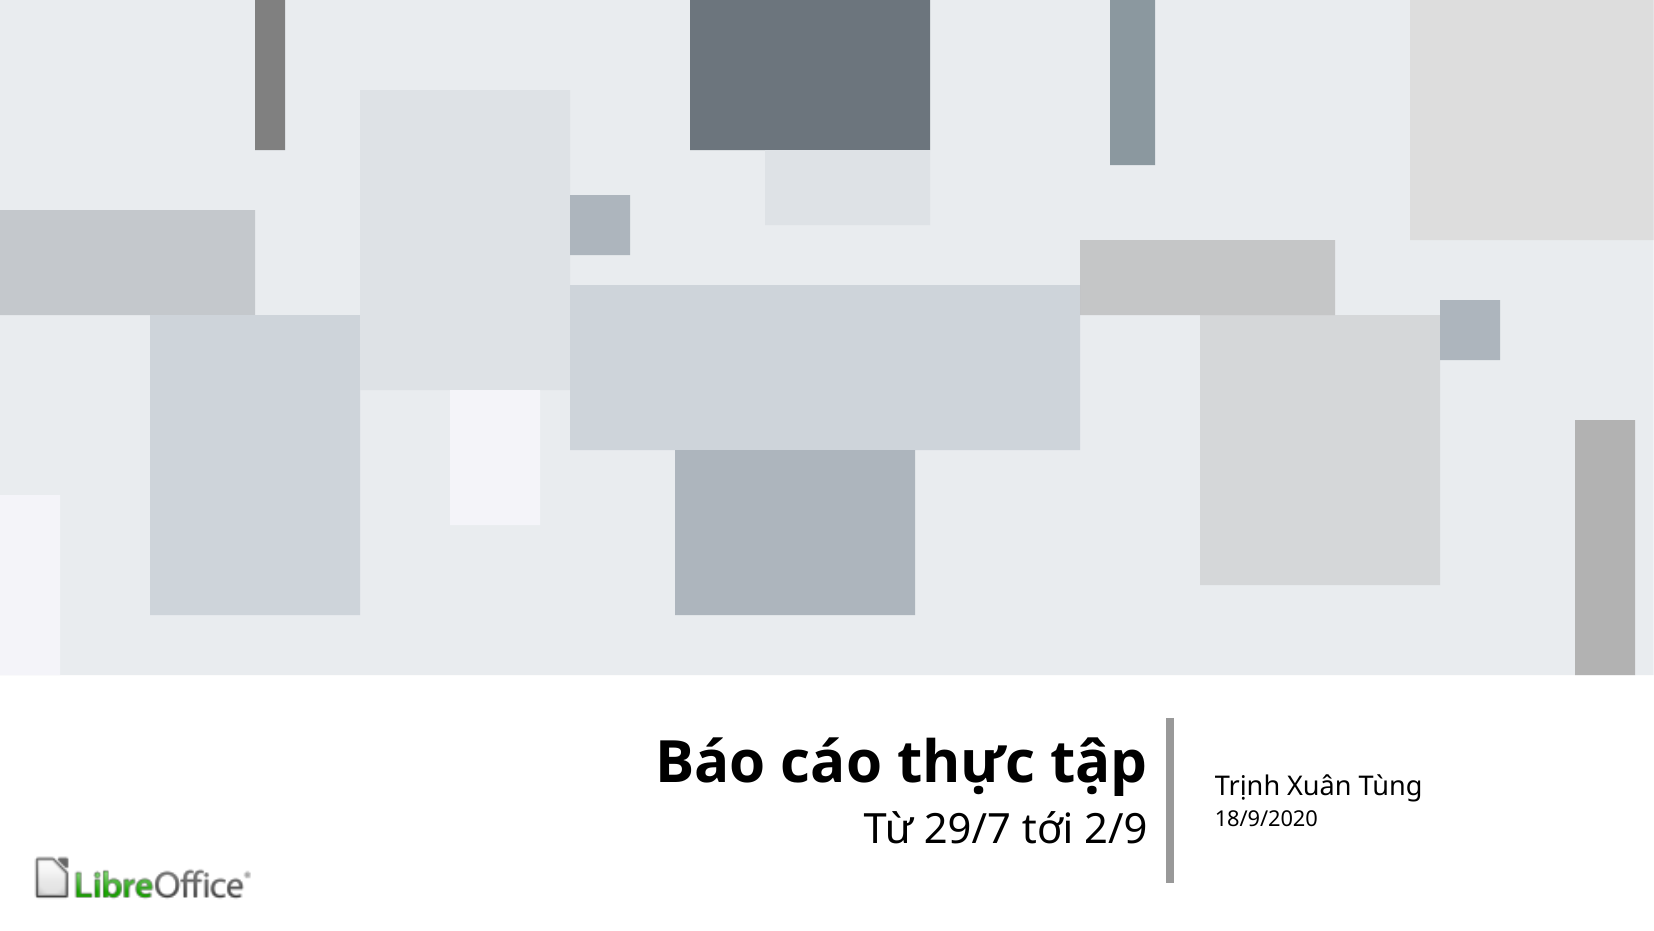

Báo cáo thực tập
Từ 29/7 tới 2/9
Trịnh Xuân Tùng
18/9/2020